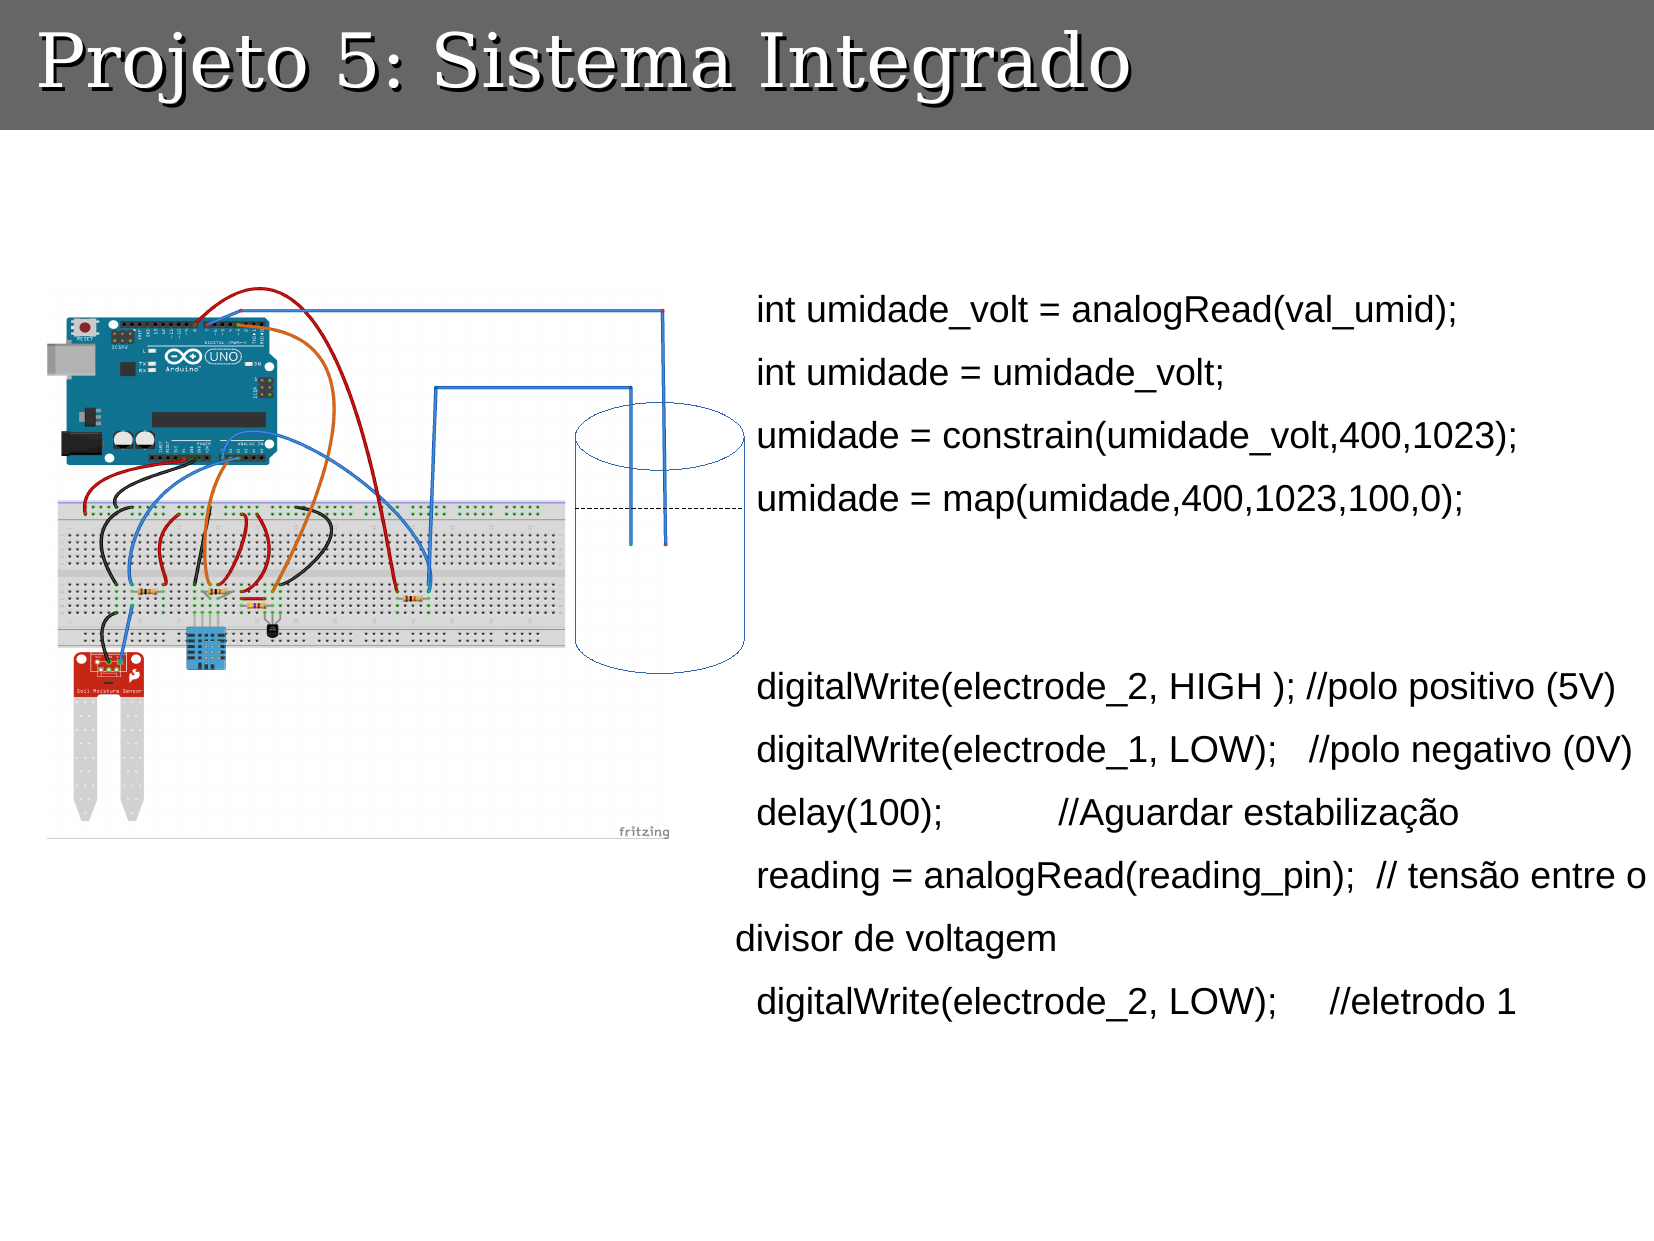

# Projeto 5: Sistema Integrado
 int umidade_volt = analogRead(val_umid);
 int umidade = umidade_volt;
 umidade = constrain(umidade_volt,400,1023);
 umidade = map(umidade,400,1023,100,0);
 digitalWrite(electrode_2, HIGH ); //polo positivo (5V)
 digitalWrite(electrode_1, LOW); //polo negativo (0V)
 delay(100); //Aguardar estabilização
 reading = analogRead(reading_pin); // tensão entre o divisor de voltagem
 digitalWrite(electrode_2, LOW); //eletrodo 1